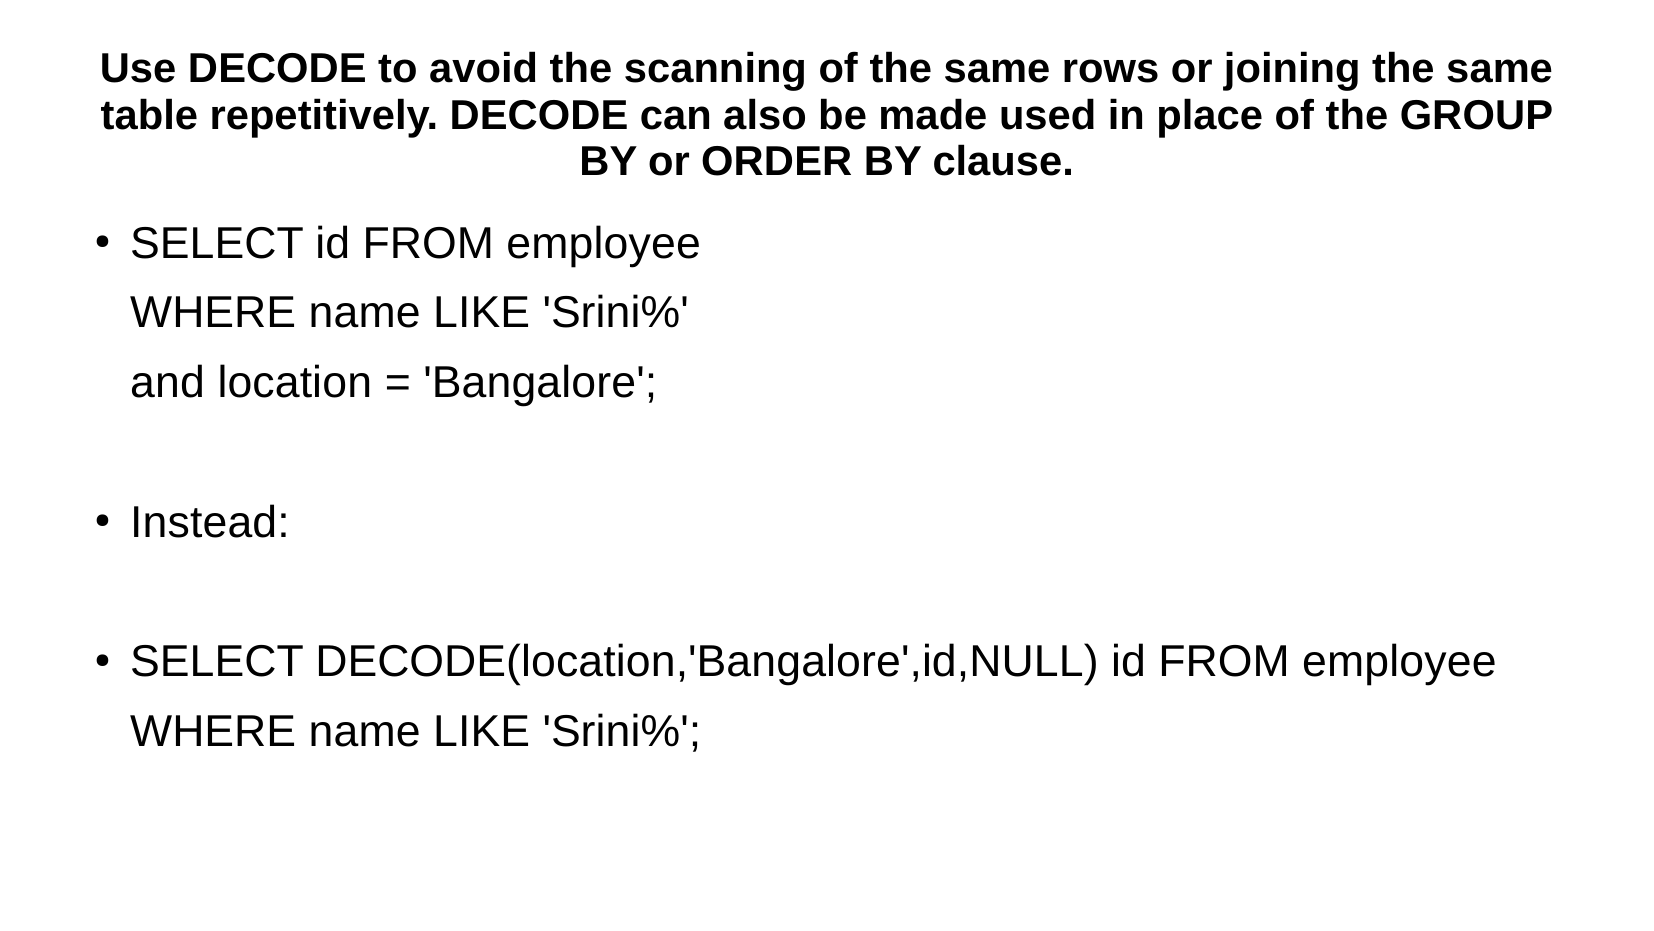

# Use DECODE to avoid the scanning of the same rows or joining the same table repetitively. DECODE can also be made used in place of the GROUP BY or ORDER BY clause.
SELECT id FROM employee
WHERE name LIKE 'Srini%'
and location = 'Bangalore';
Instead:
SELECT DECODE(location,'Bangalore',id,NULL) id FROM employee
WHERE name LIKE 'Srini%';